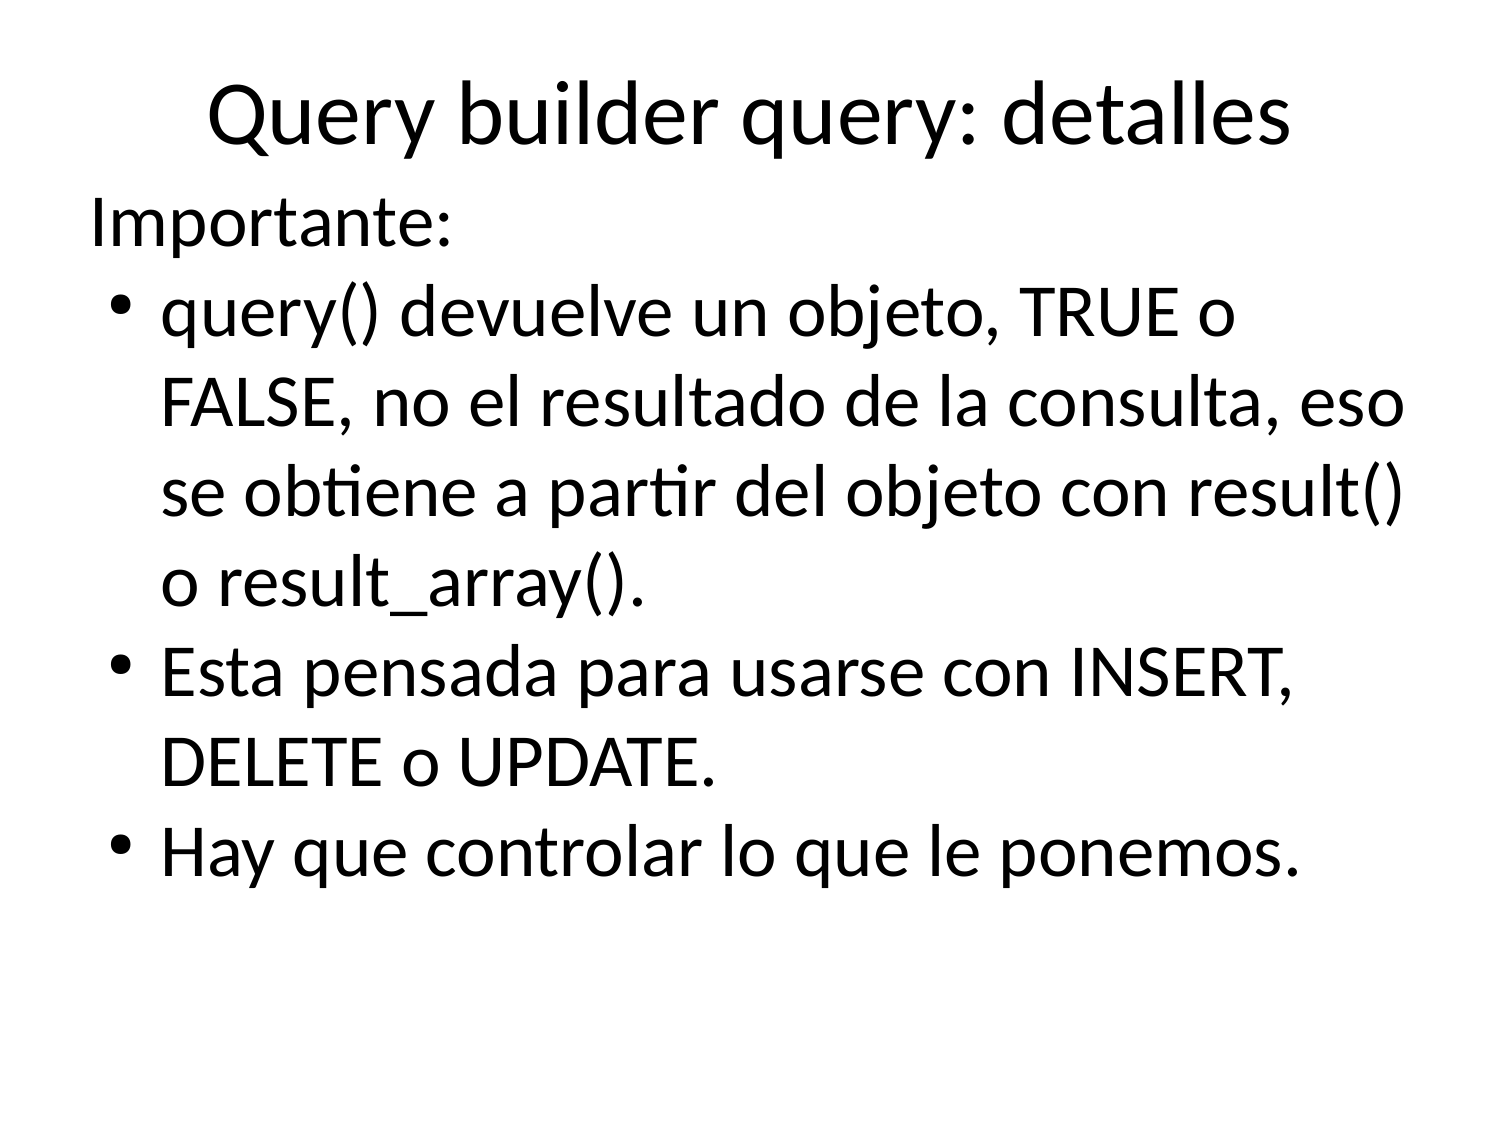

# Query builder query: detalles
Importante:
query() devuelve un objeto, TRUE o FALSE, no el resultado de la consulta, eso se obtiene a partir del objeto con result() o result_array().
Esta pensada para usarse con INSERT, DELETE o UPDATE.
Hay que controlar lo que le ponemos.